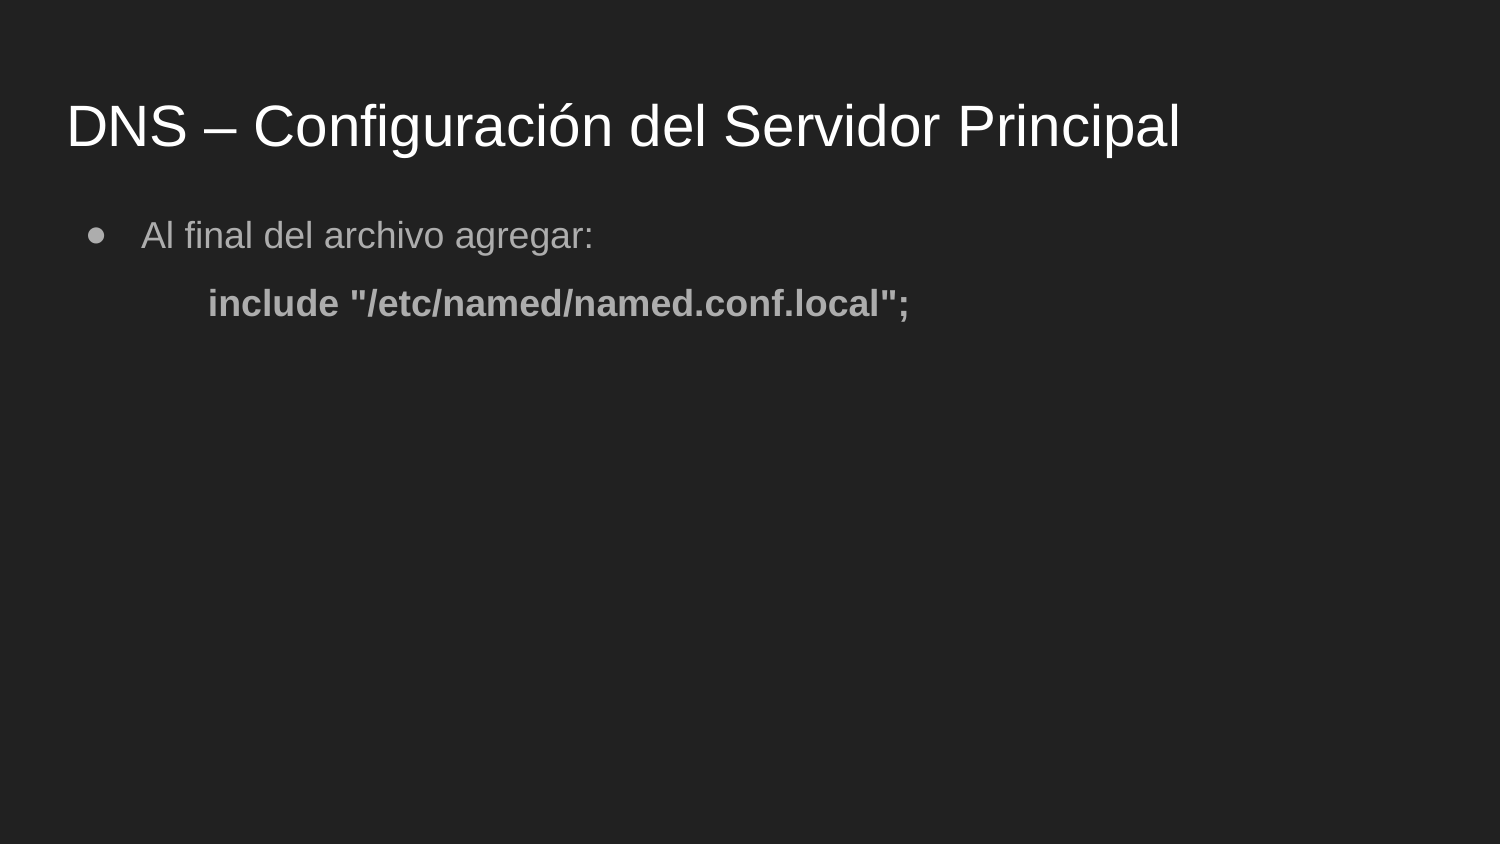

# DNS – Configuración del Servidor Principal
Al final del archivo agregar:
include "/etc/named/named.conf.local";